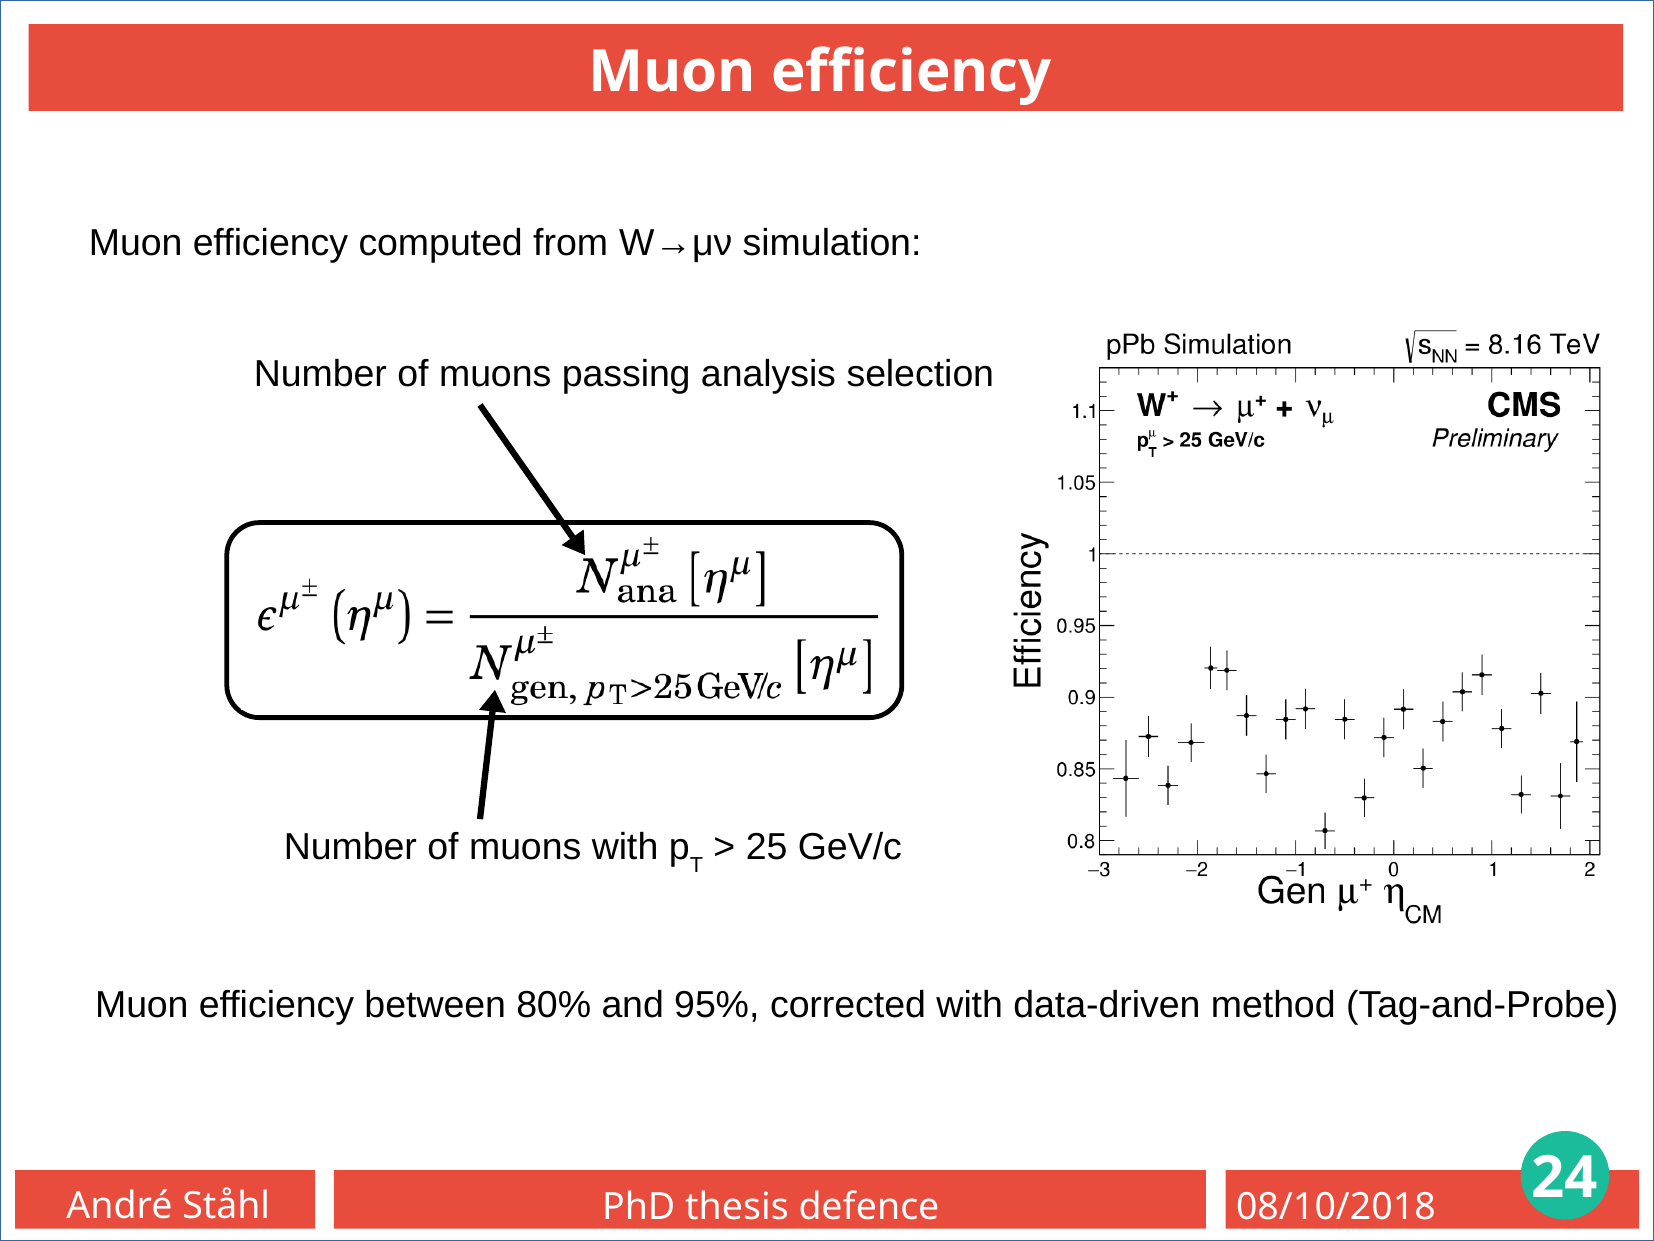

# Muon efficiency
Muon efficiency computed from W→μν simulation:
Number of muons passing analysis selection
Number of muons with pT > 25 GeV/c
Muon efficiency between 80% and 95%, corrected with data-driven method (Tag-and-Probe)
24
08/10/2018